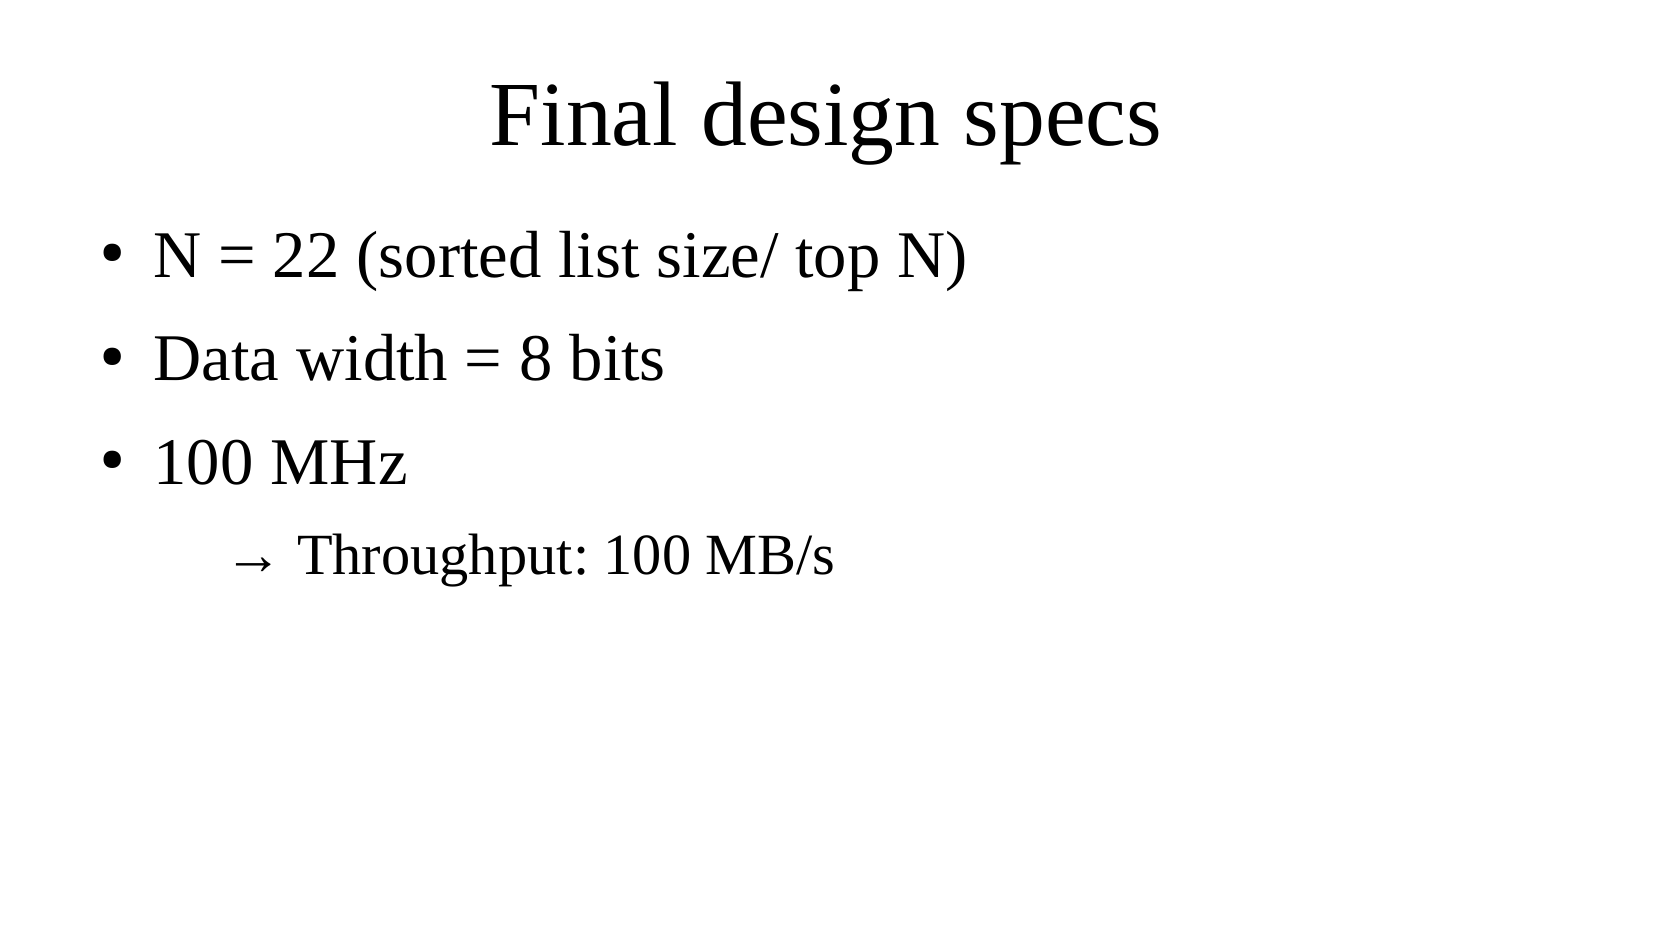

# Final design specs
N = 22 (sorted list size/ top N)
Data width = 8 bits
100 MHz
→ Throughput: 100 MB/s